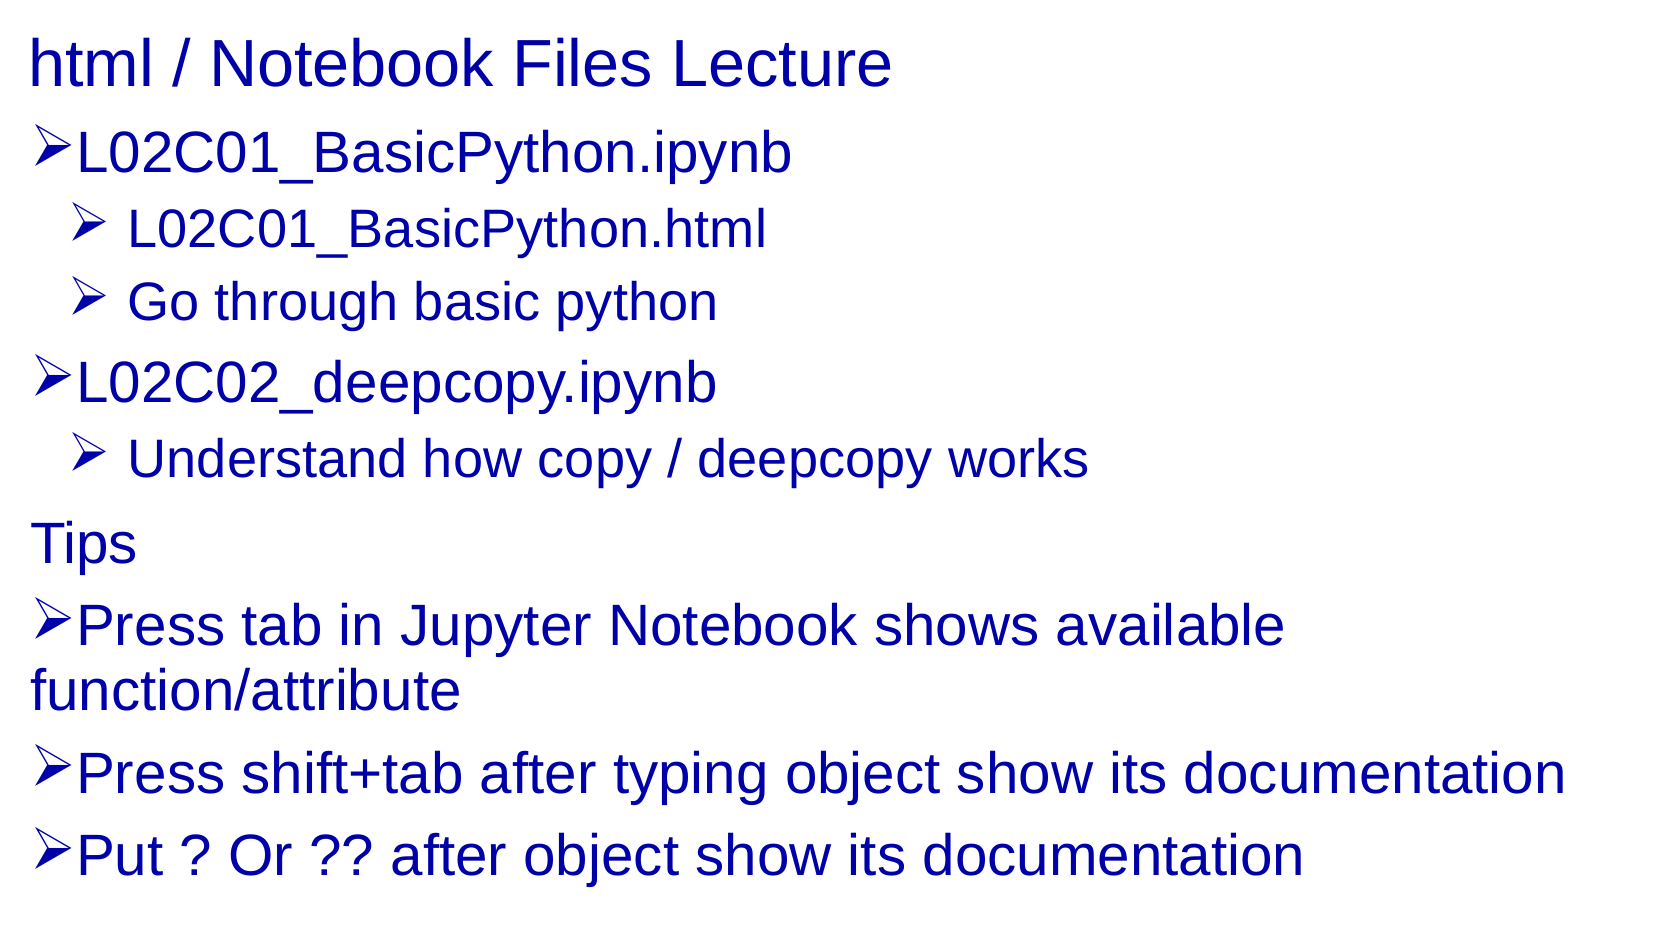

# html / Notebook Files Lecture
L02C01_BasicPython.ipynb
L02C01_BasicPython.html
Go through basic python
L02C02_deepcopy.ipynb
Understand how copy / deepcopy works
Tips
Press tab in Jupyter Notebook shows available function/attribute
Press shift+tab after typing object show its documentation
Put ? Or ?? after object show its documentation